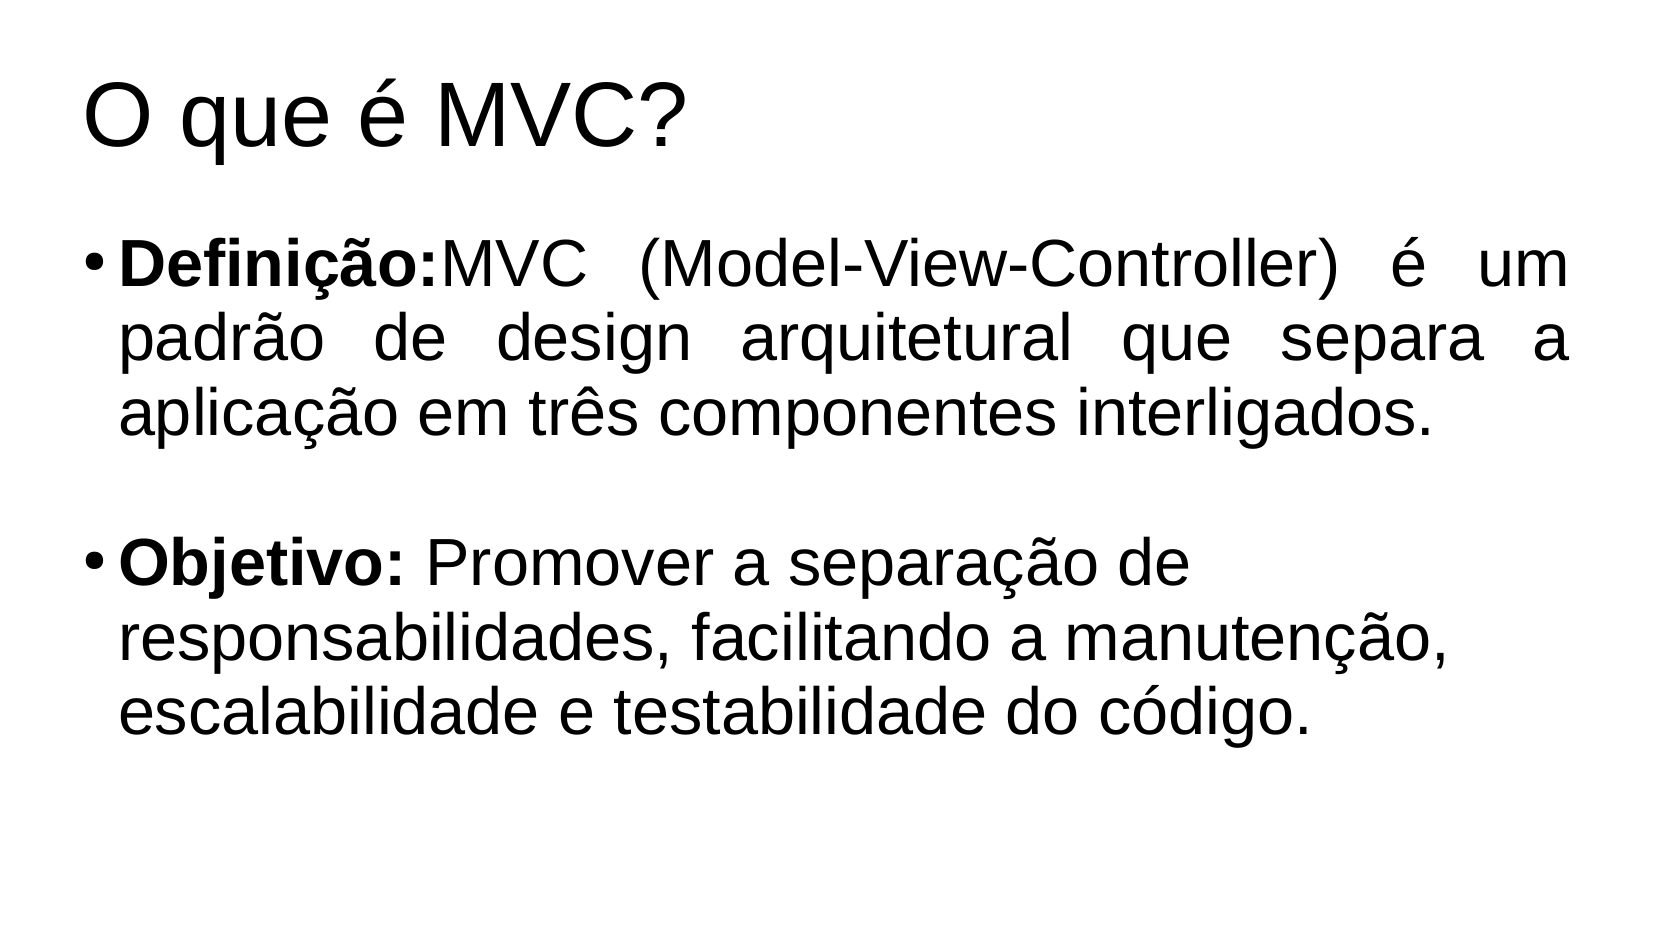

# O que é MVC?
Definição:MVC (Model-View-Controller) é um padrão de design arquitetural que separa a aplicação em três componentes interligados.
Objetivo: Promover a separação de responsabilidades, facilitando a manutenção, escalabilidade e testabilidade do código.